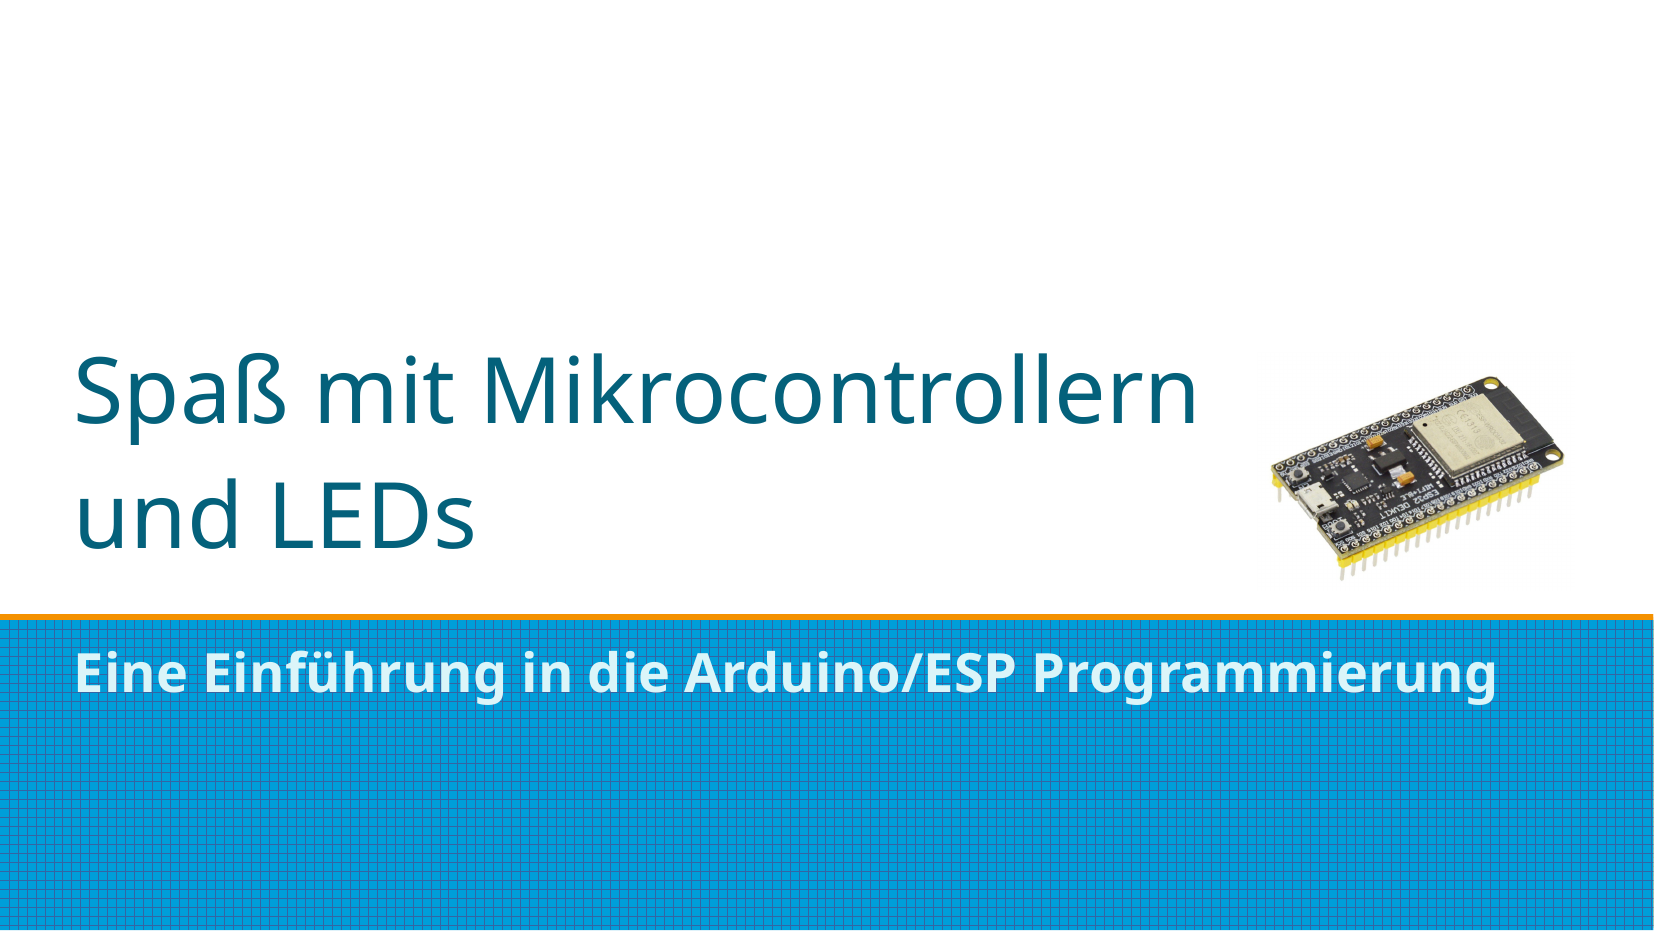

# Spaß mit Mikrocontrollern und LEDs
Eine Einführung in die Arduino/ESP Programmierung